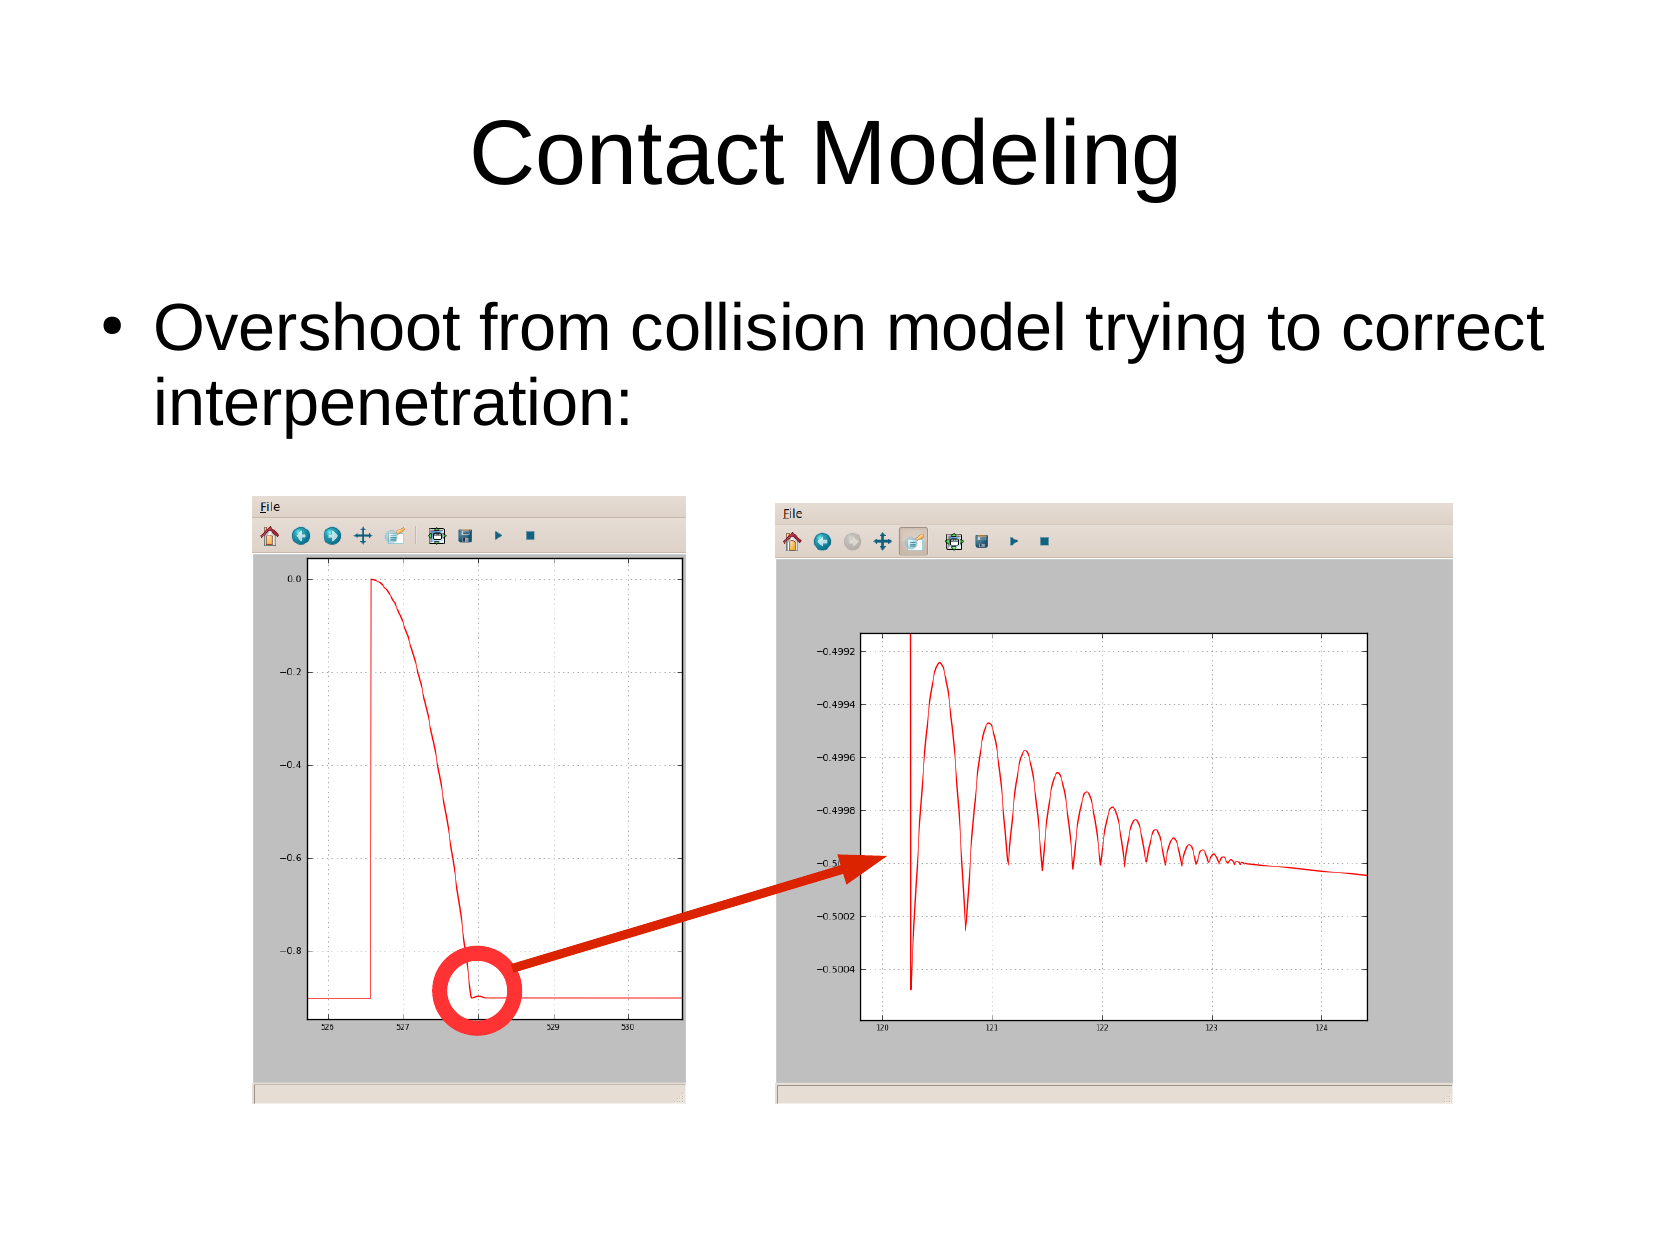

# Contact Modeling
Overshoot from collision model trying to correct interpenetration: